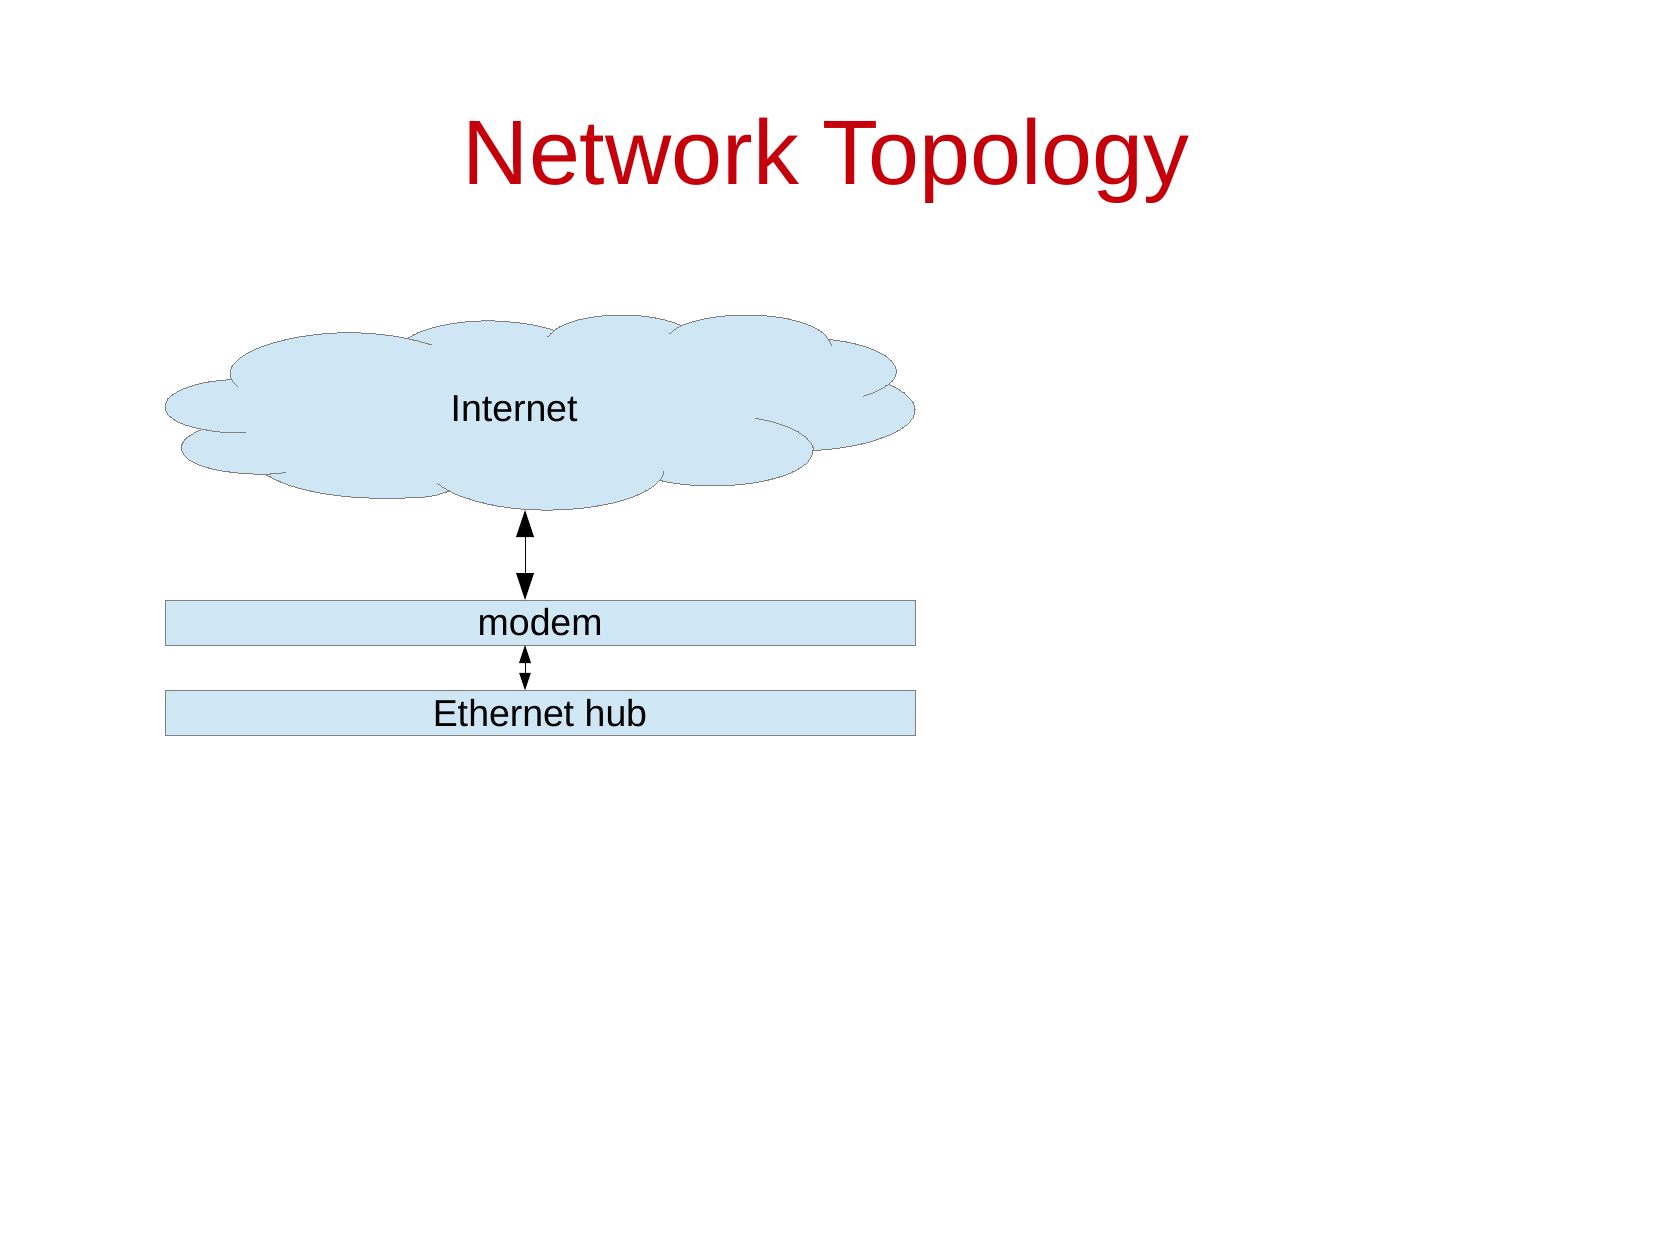

# Network Topology
Internet
modem
Ethernet hub